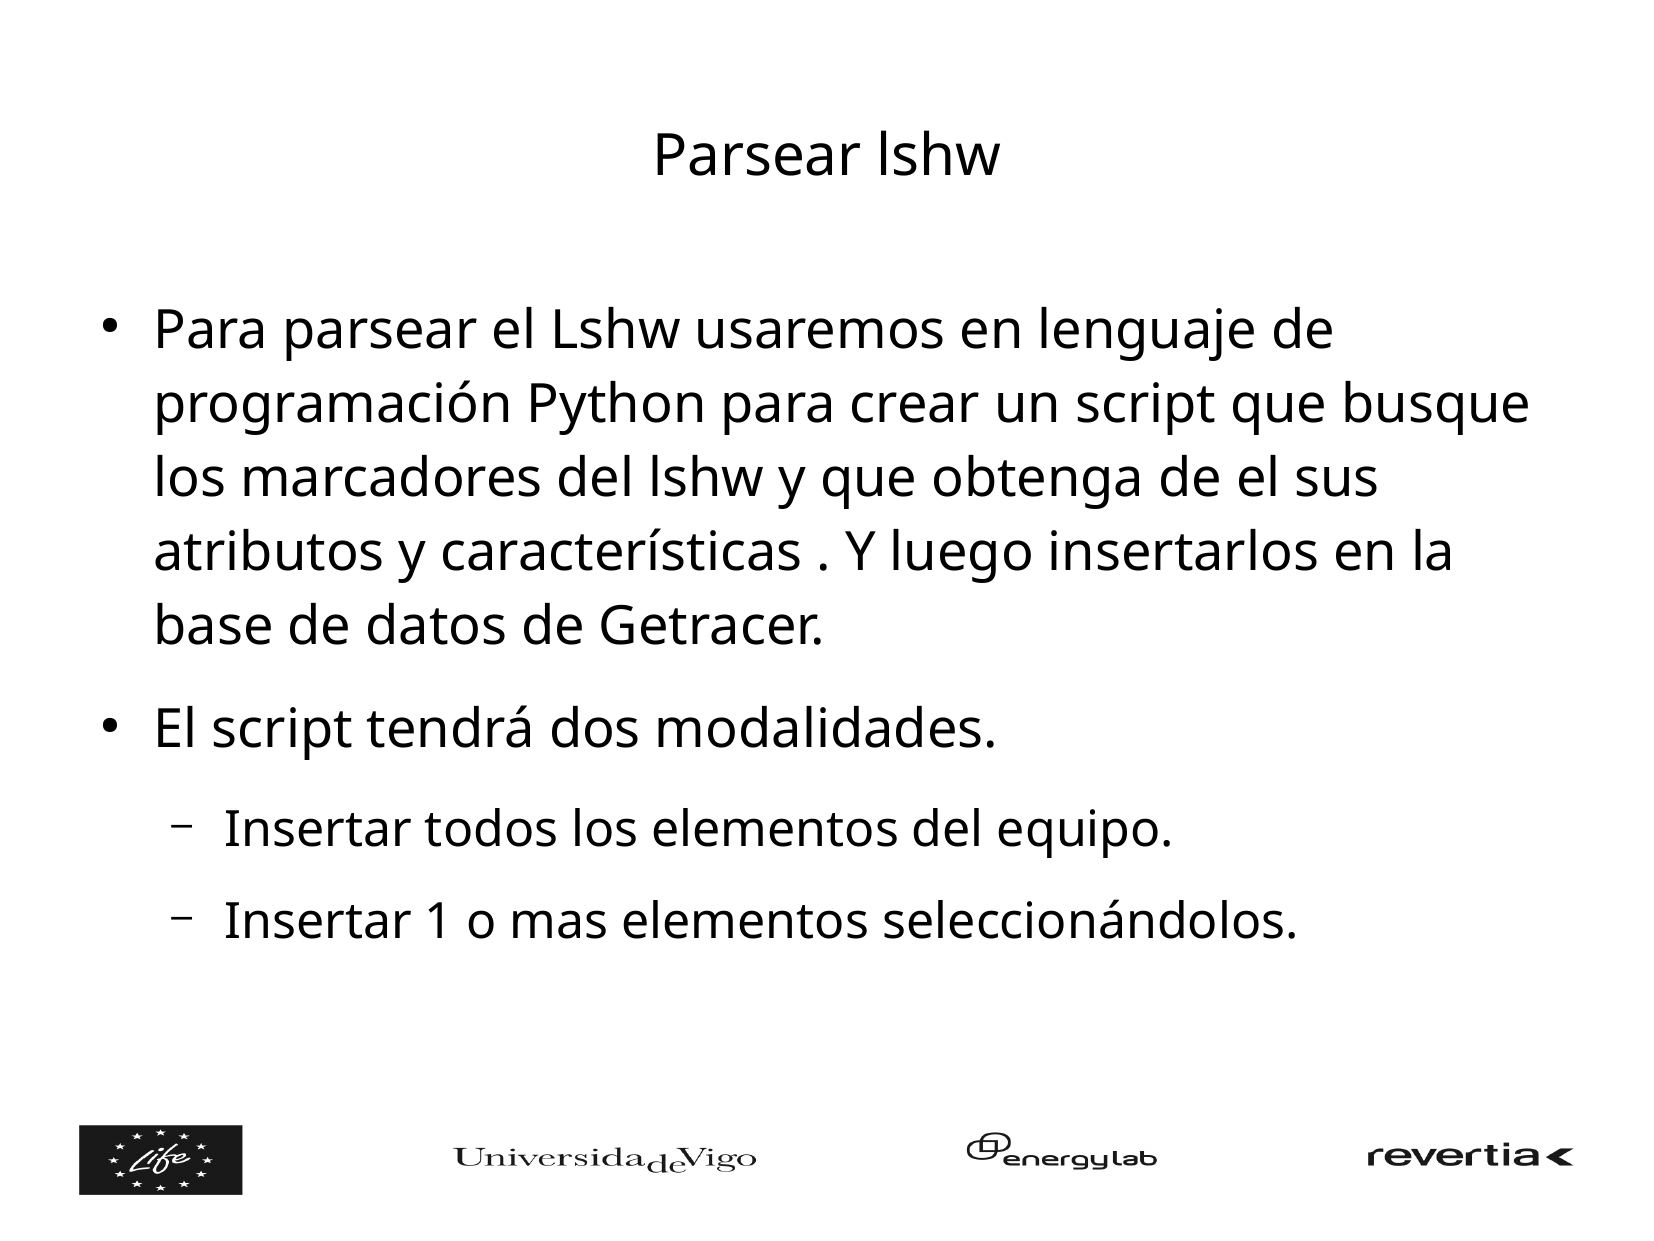

# Parsear lshw
Para parsear el Lshw usaremos en lenguaje de programación Python para crear un script que busque los marcadores del lshw y que obtenga de el sus atributos y características . Y luego insertarlos en la base de datos de Getracer.
El script tendrá dos modalidades.
Insertar todos los elementos del equipo.
Insertar 1 o mas elementos seleccionándolos.